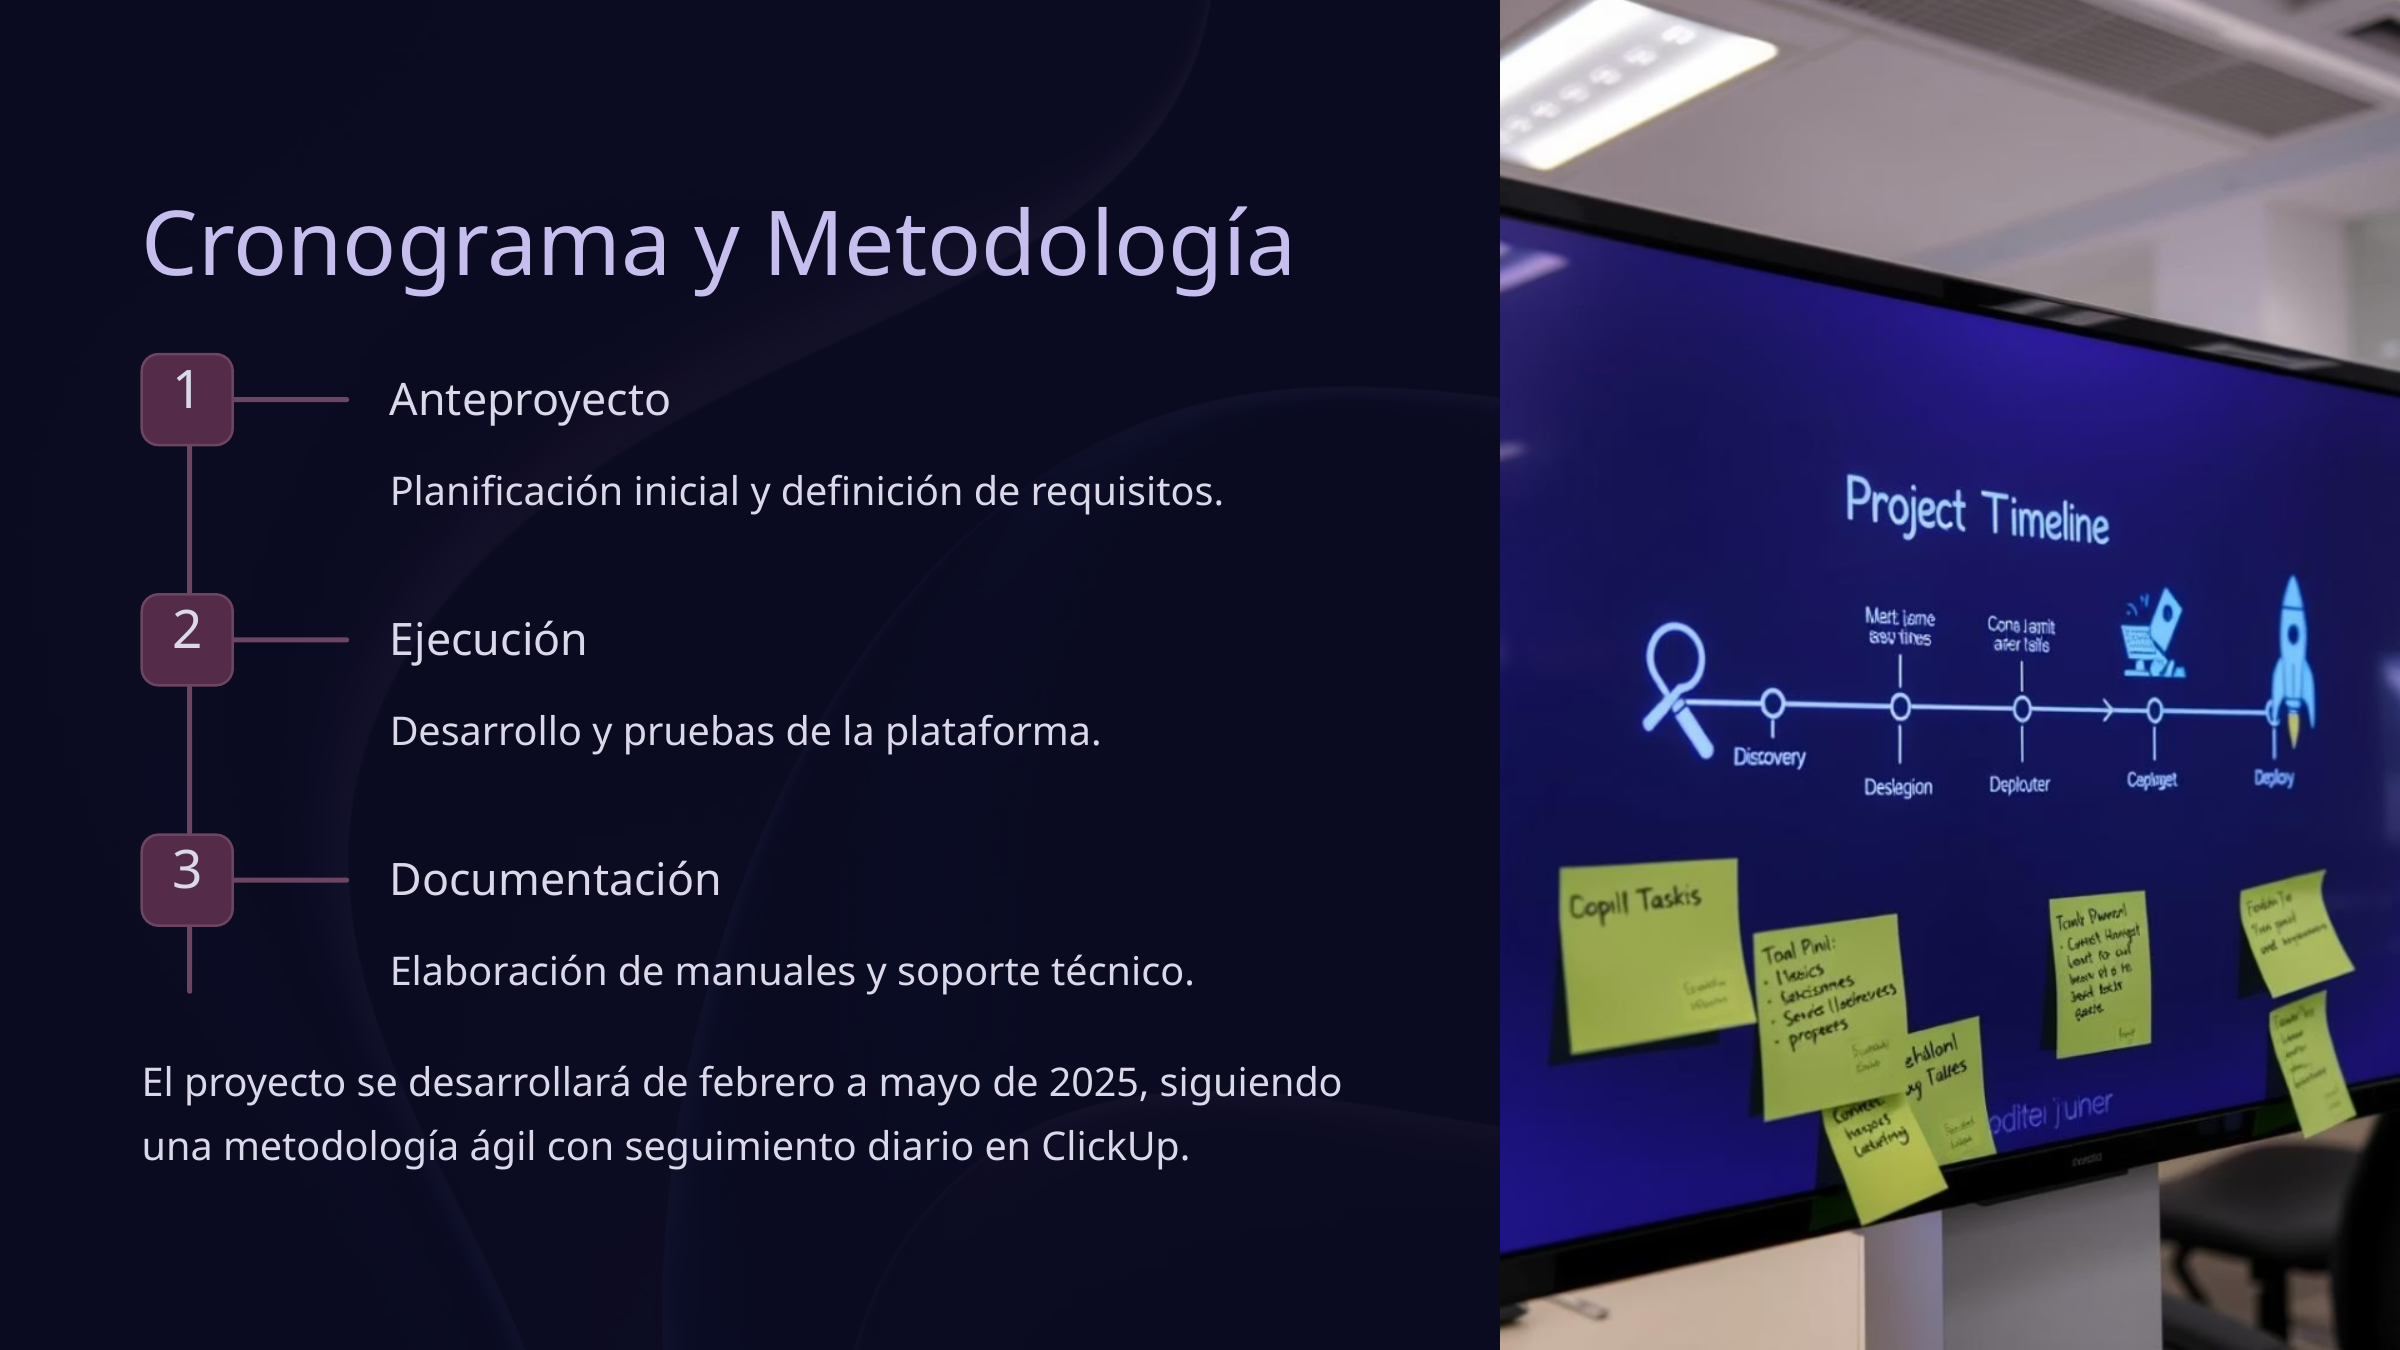

Cronograma y Metodología
1
Anteproyecto
Planificación inicial y definición de requisitos.
2
Ejecución
Desarrollo y pruebas de la plataforma.
3
Documentación
Elaboración de manuales y soporte técnico.
El proyecto se desarrollará de febrero a mayo de 2025, siguiendo una metodología ágil con seguimiento diario en ClickUp.